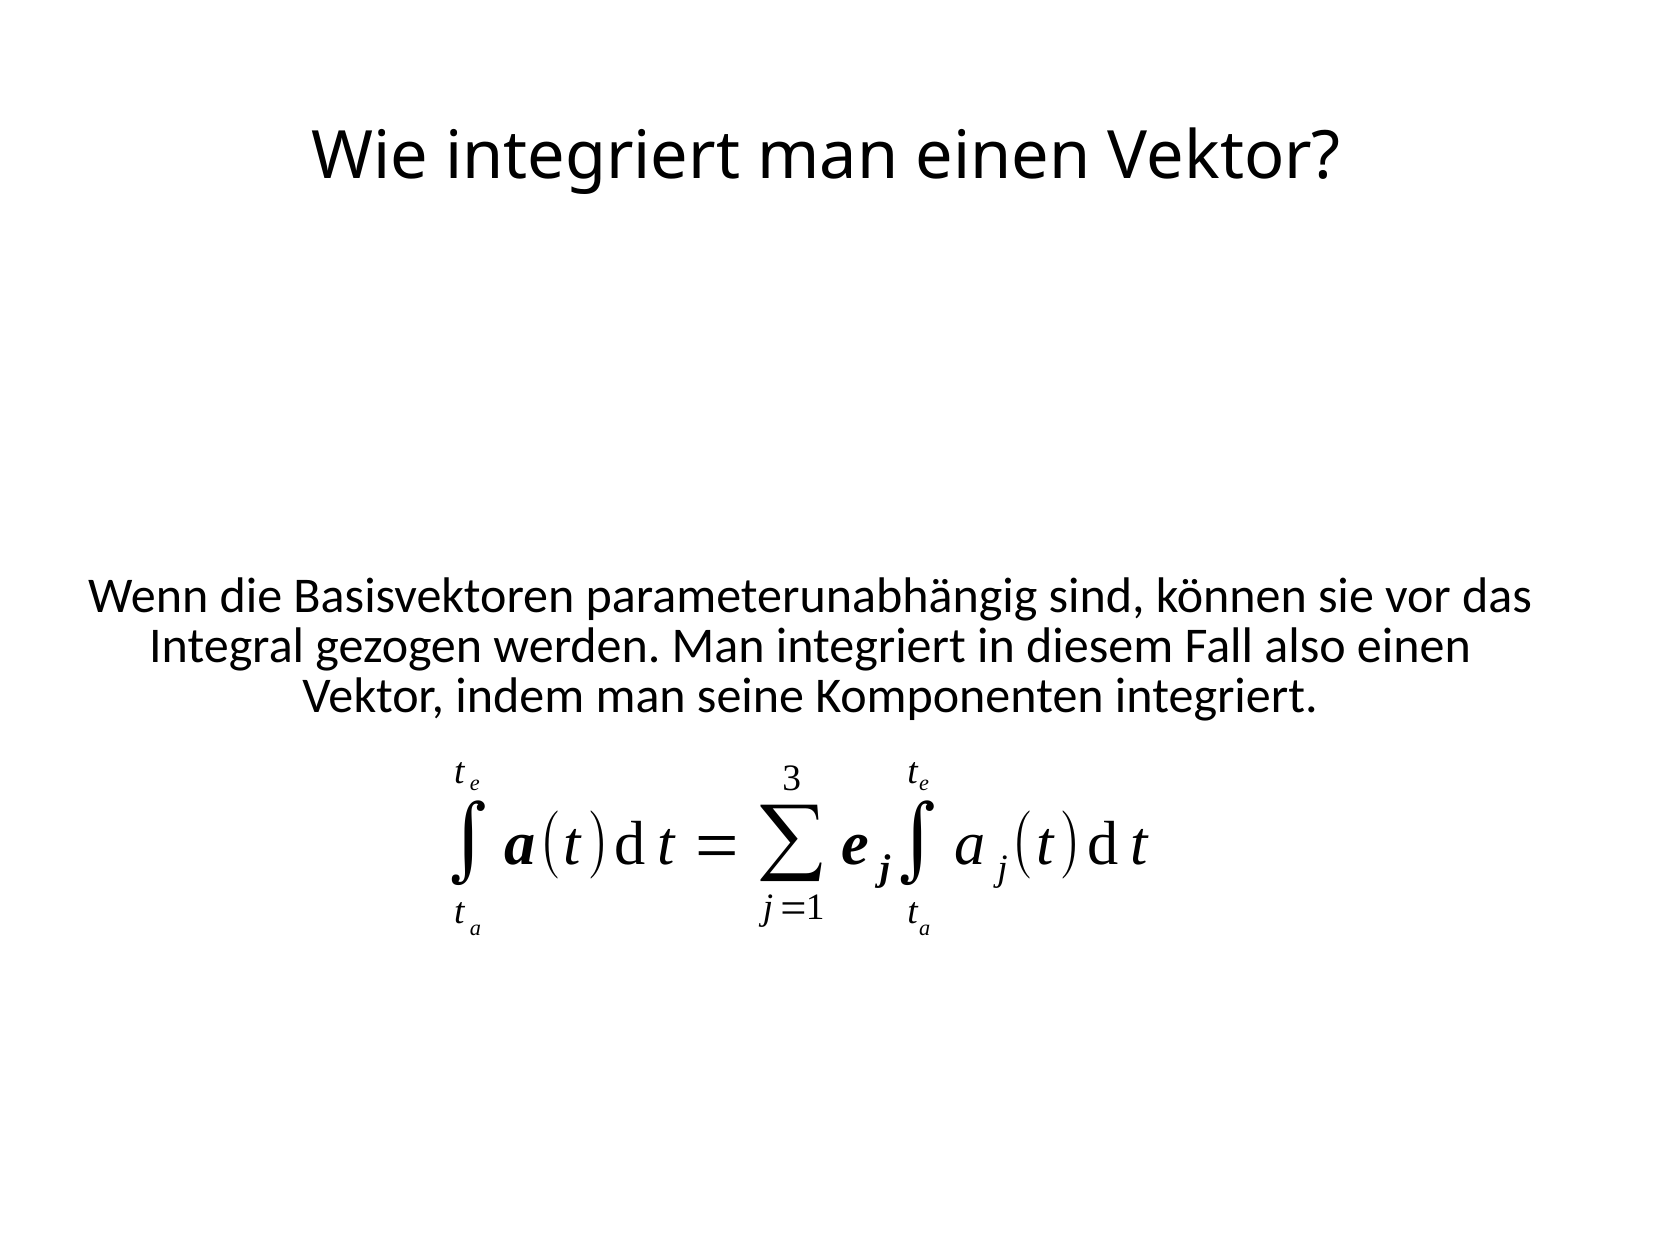

# Wie integriert man einen Vektor?
Wenn die Basisvektoren parameterunabhängig sind, können sie vor das Integral gezogen werden. Man integriert in diesem Fall also einen Vektor, indem man seine Komponenten integriert.